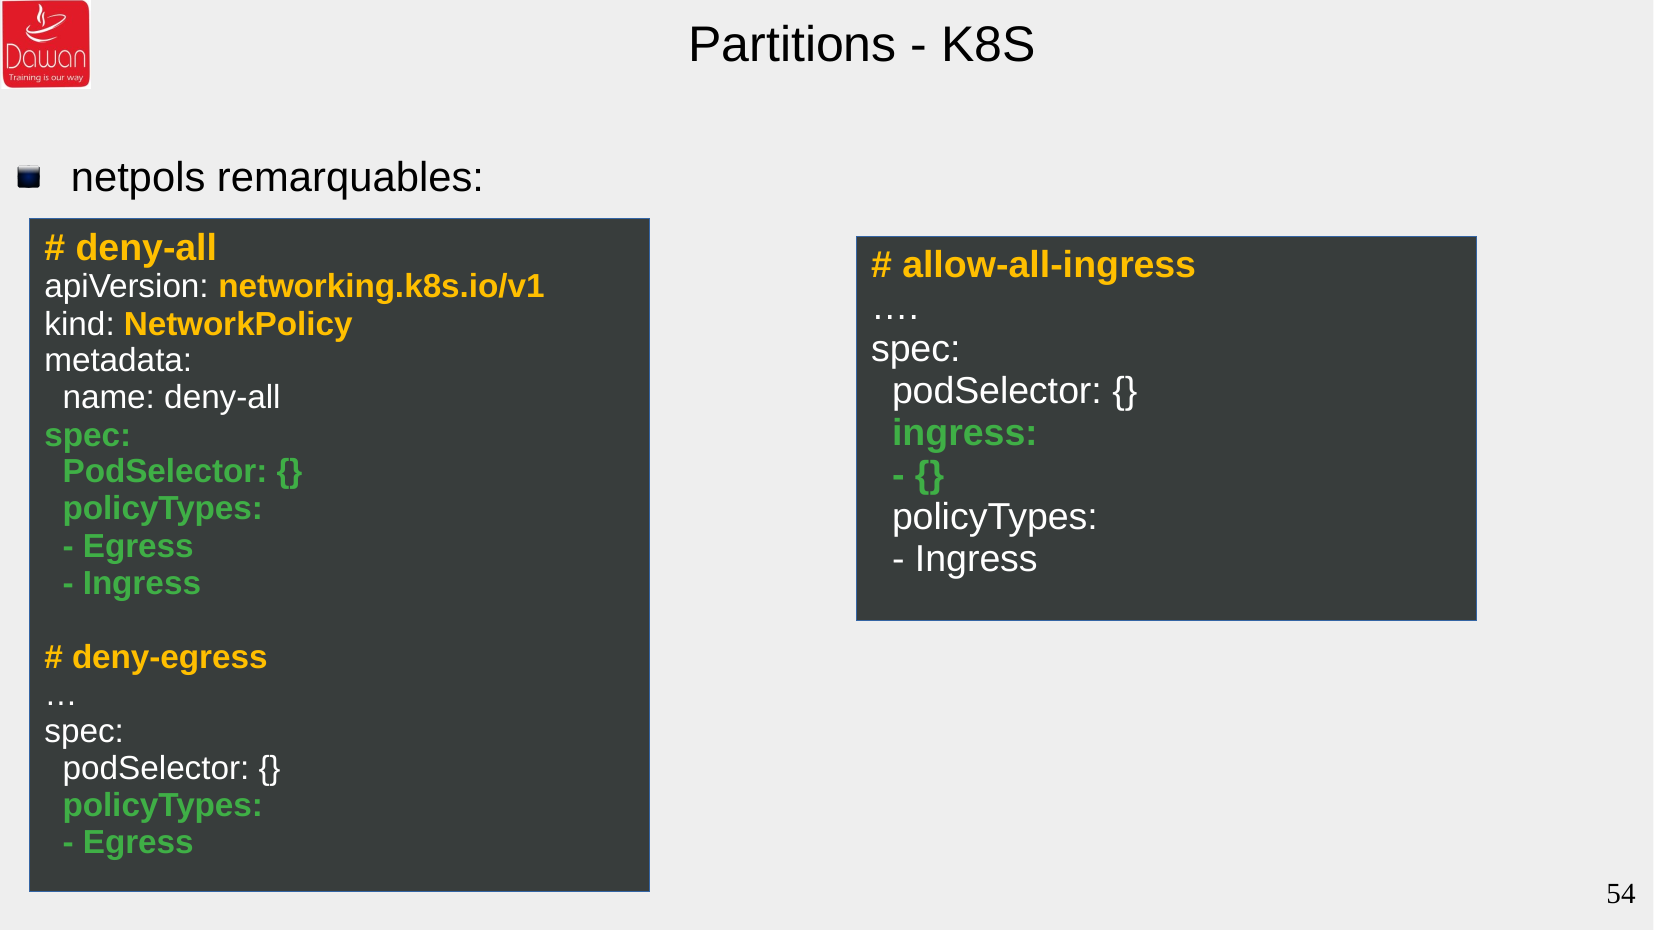

# Partitions - K8S
netpols remarquables:
# deny-all
apiVersion: networking.k8s.io/v1
kind: NetworkPolicy
metadata:
 name: deny-all
spec:
 PodSelector: {}
 policyTypes:
 - Egress
 - Ingress
# deny-egress
…
spec:
 podSelector: {}
 policyTypes:
 - Egress
# allow-all-ingress
….
spec:
 podSelector: {}
 ingress:
 - {}
 policyTypes:
 - Ingress
54